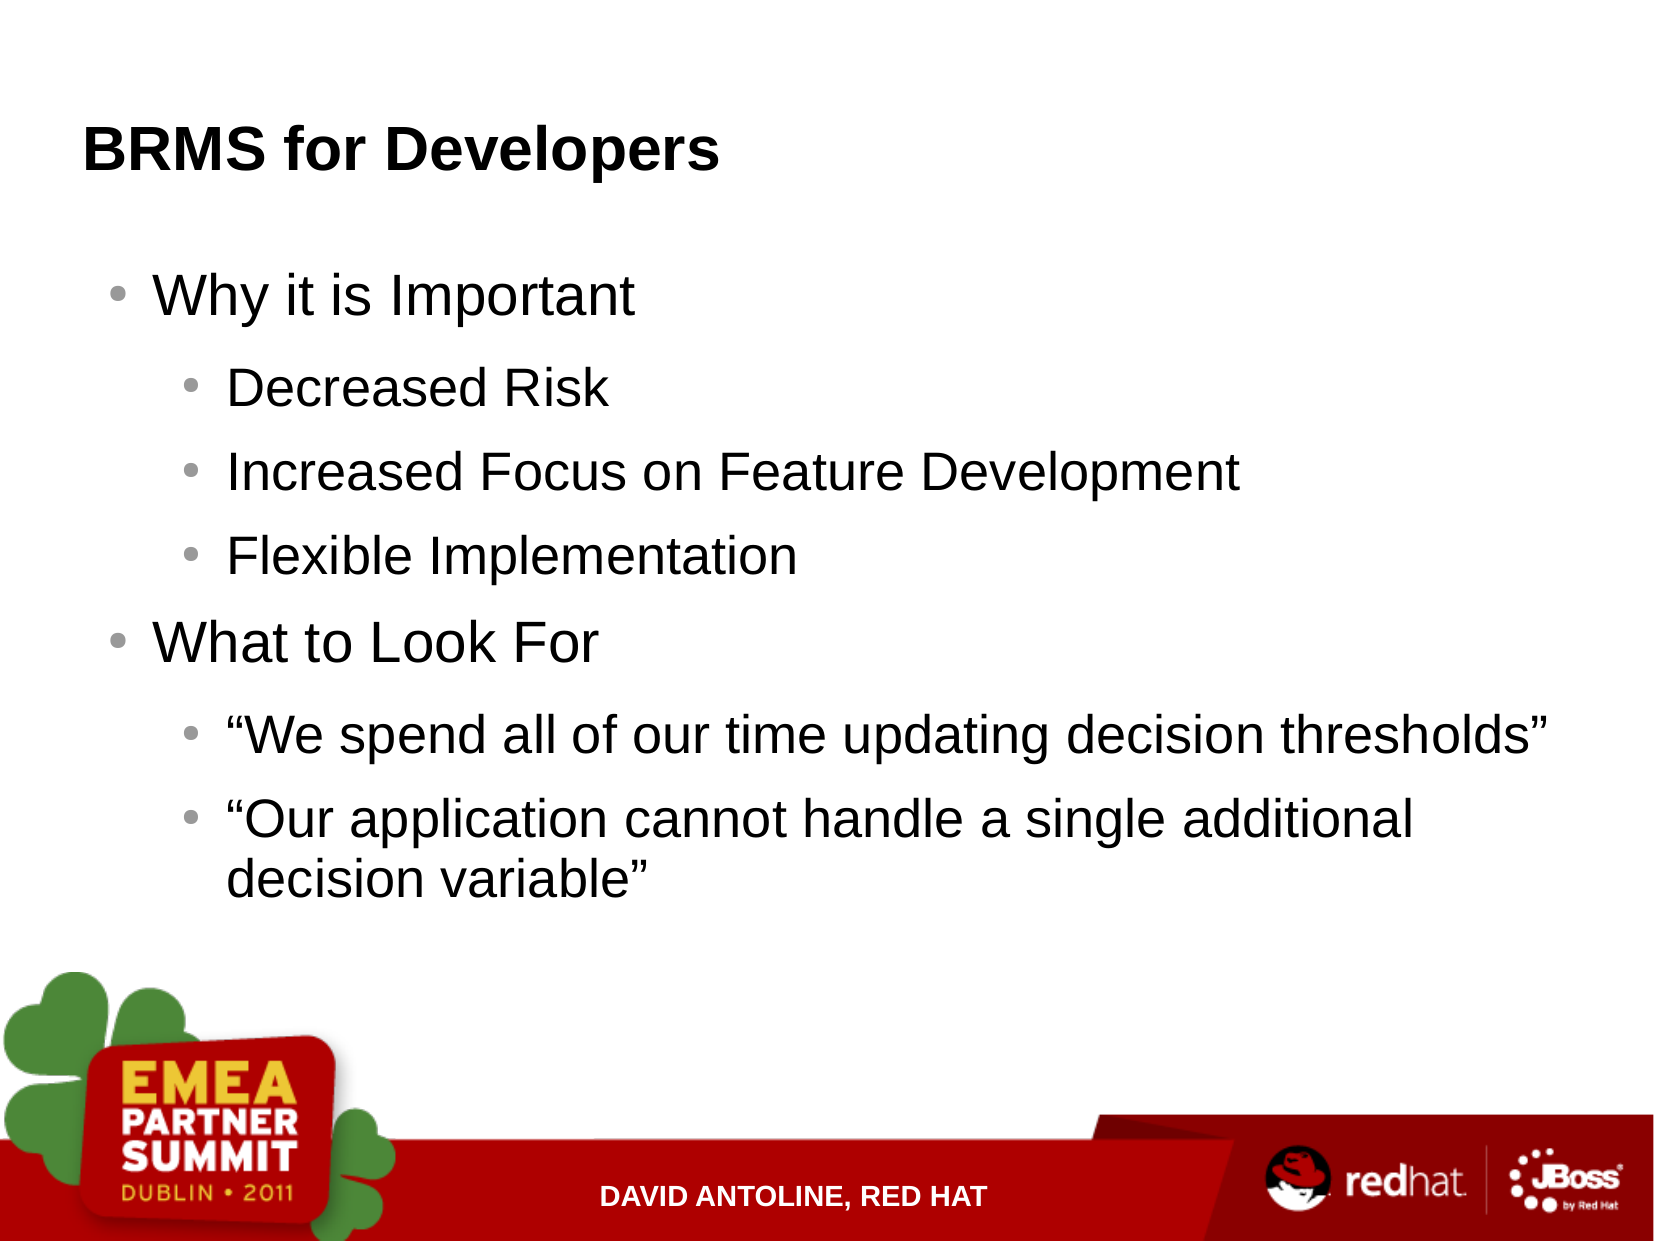

# BRMS for Developers
Why it is Important
Decreased Risk
Increased Focus on Feature Development
Flexible Implementation
What to Look For
“We spend all of our time updating decision thresholds”
“Our application cannot handle a single additional decision variable”